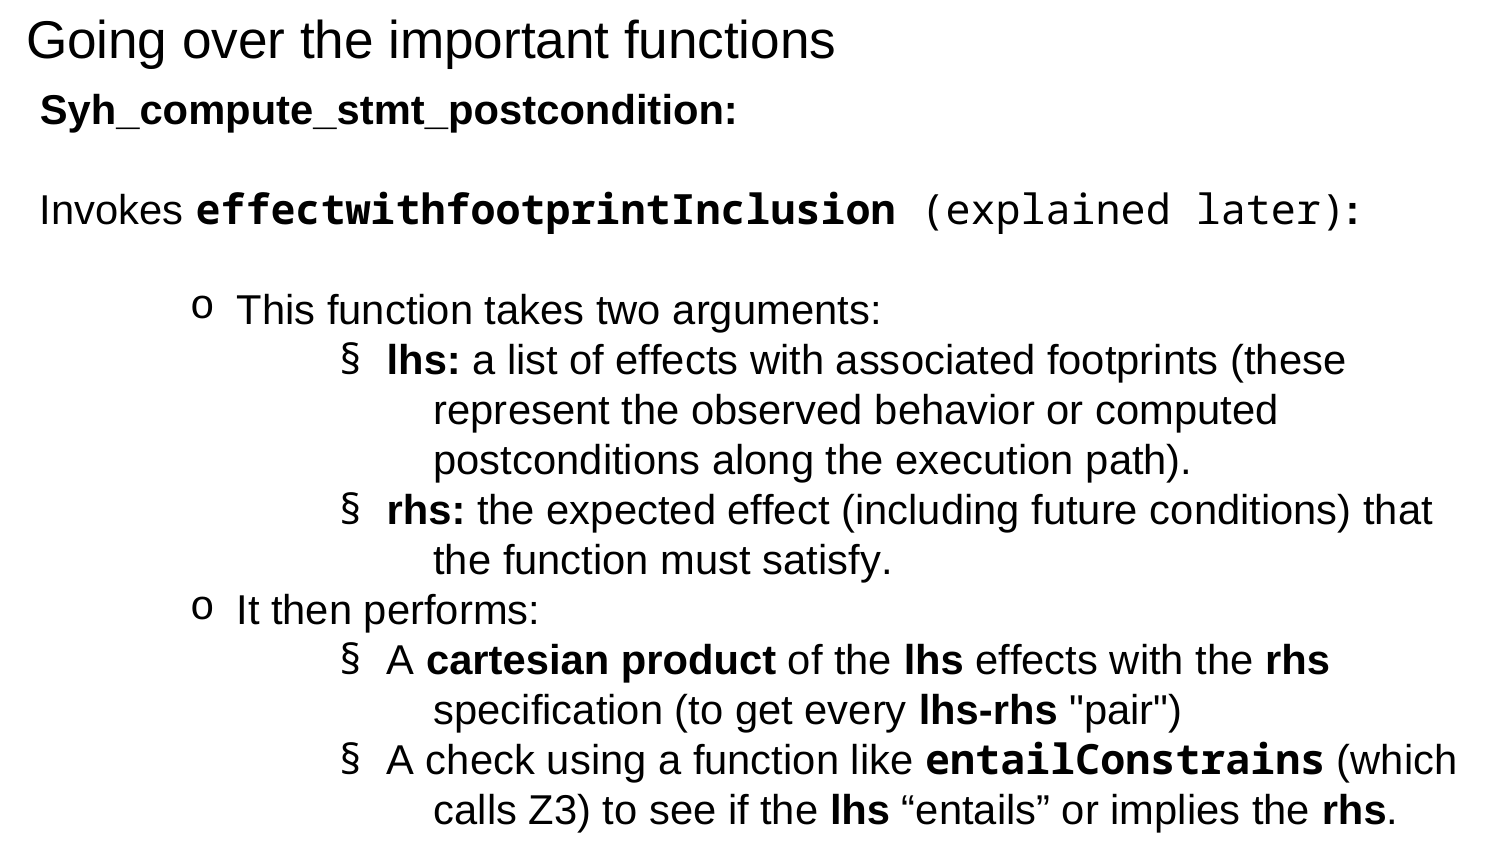

# Going over the important functions
Syh_compute_stmt_postcondition:
Invokes effectwithfootprintInclusion (explained later):
This function takes two arguments:
lhs: a list of effects with associated footprints (these represent the observed behavior or computed postconditions along the execution path).
rhs: the expected effect (including future conditions) that the function must satisfy.
It then performs:
A cartesian product of the lhs effects with the rhs specification (to get every lhs-rhs "pair")
A check using a function like entailConstrains (which calls Z3) to see if the lhs “entails” or implies the rhs.